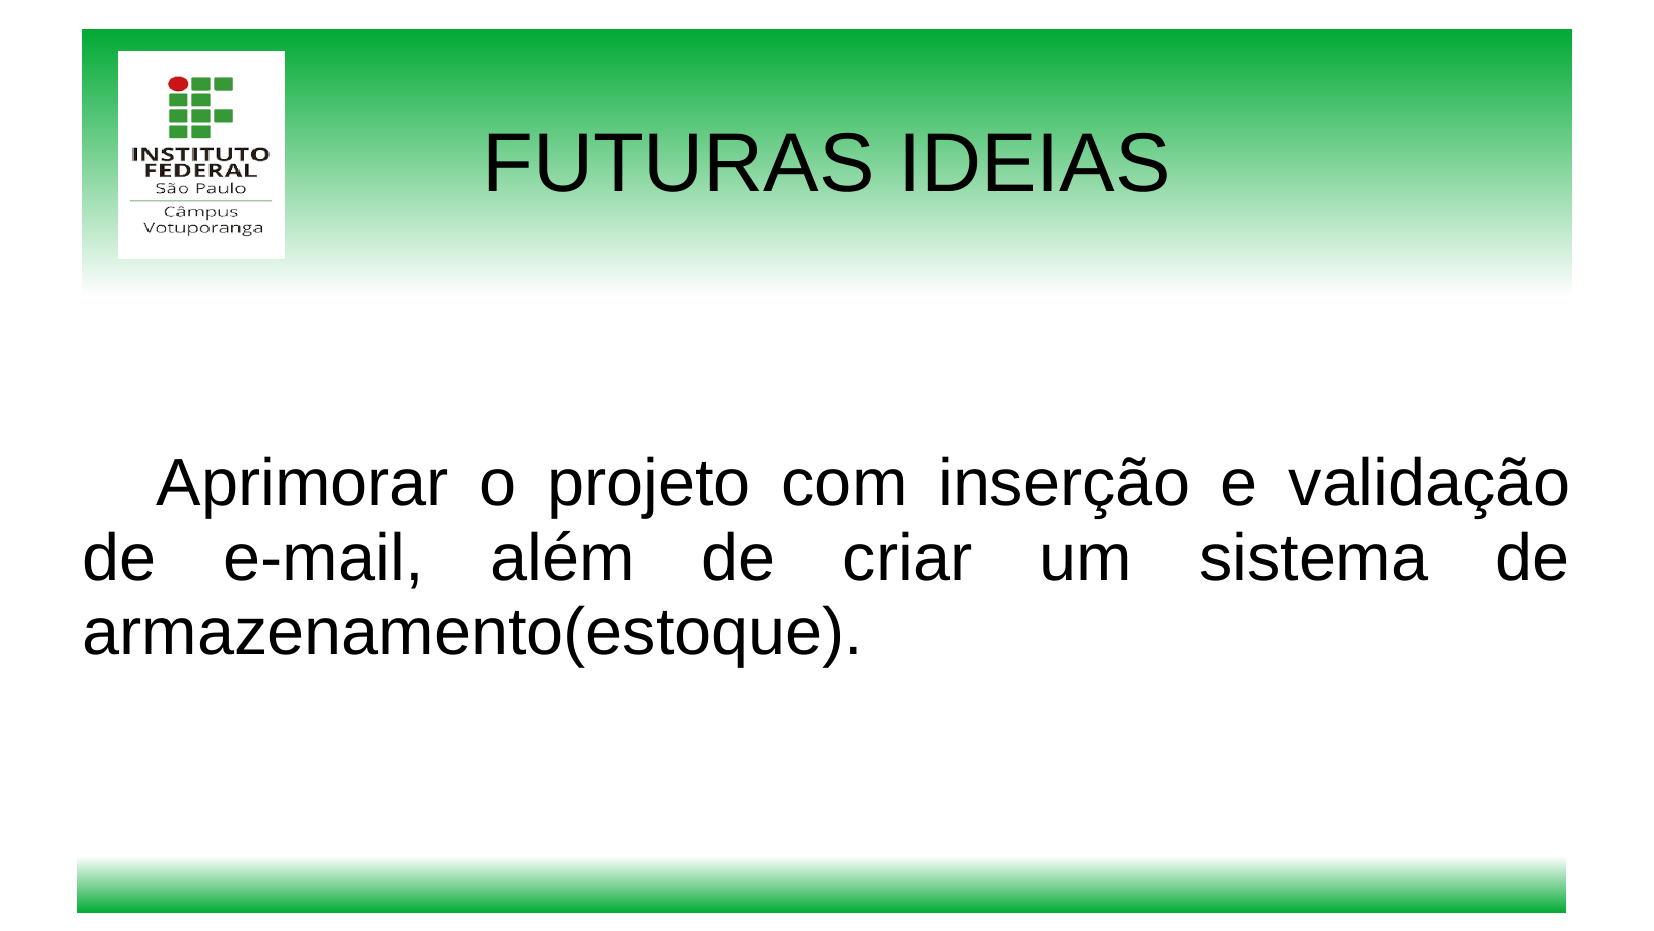

# FUTURAS IDEIAS
	Aprimorar o projeto com inserção e validação de e-mail, além de criar um sistema de armazenamento(estoque).